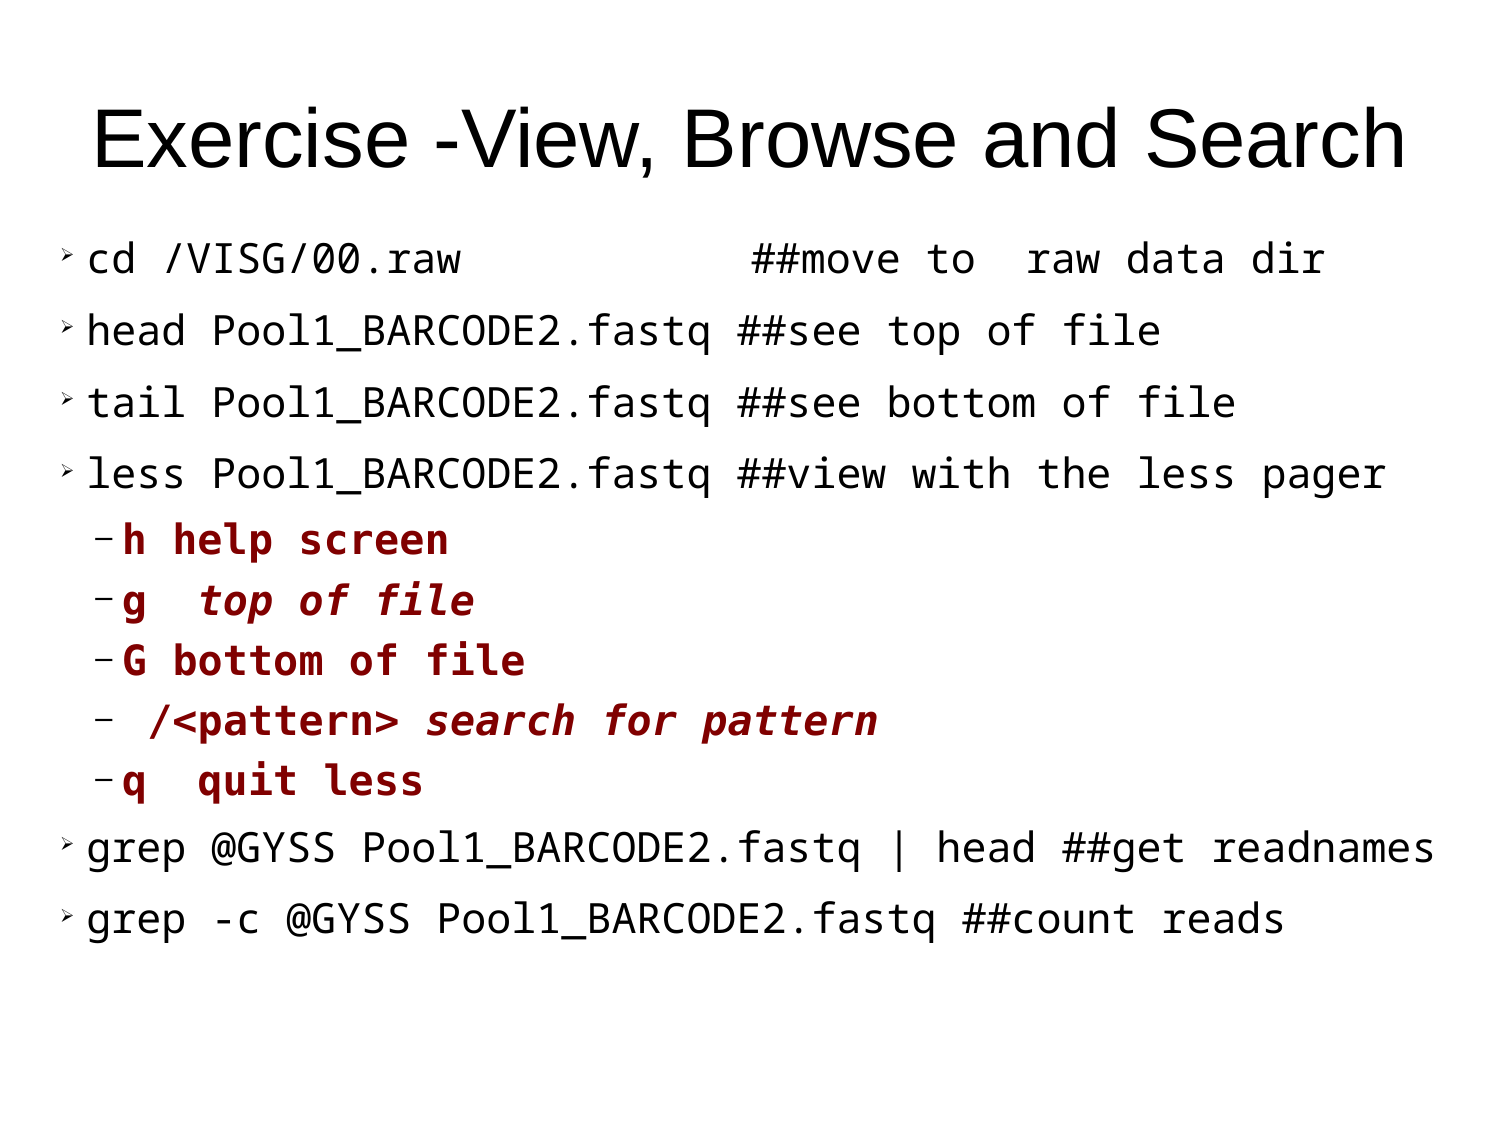

# Exercise -View, Browse and Search
cd /VISG/00.raw 								##move to raw data dir
head Pool1_BARCODE2.fastq ##see top of file
tail Pool1_BARCODE2.fastq ##see bottom of file
less Pool1_BARCODE2.fastq ##view with the less pager
h help screen
g top of file
G bottom of file
 /<pattern> search for pattern
q quit less
grep @GYSS Pool1_BARCODE2.fastq | head ##get readnames
grep -c @GYSS Pool1_BARCODE2.fastq ##count reads